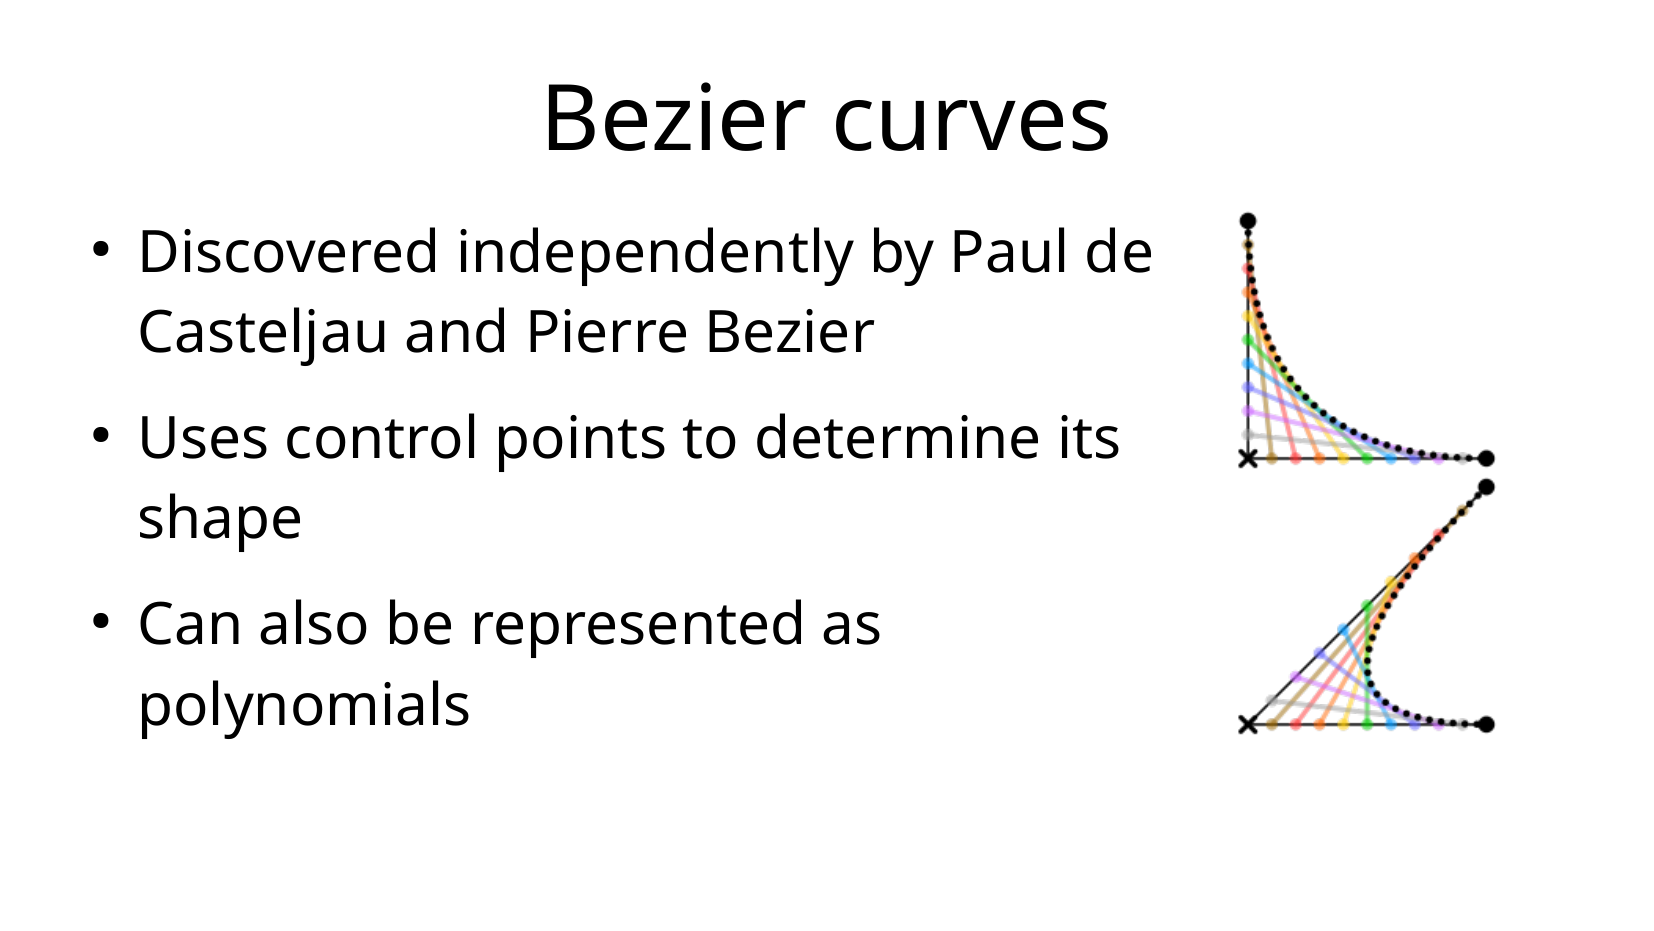

# Bezier curves
Discovered independently by Paul de Casteljau and Pierre Bezier
Uses control points to determine its shape
Can also be represented as polynomials